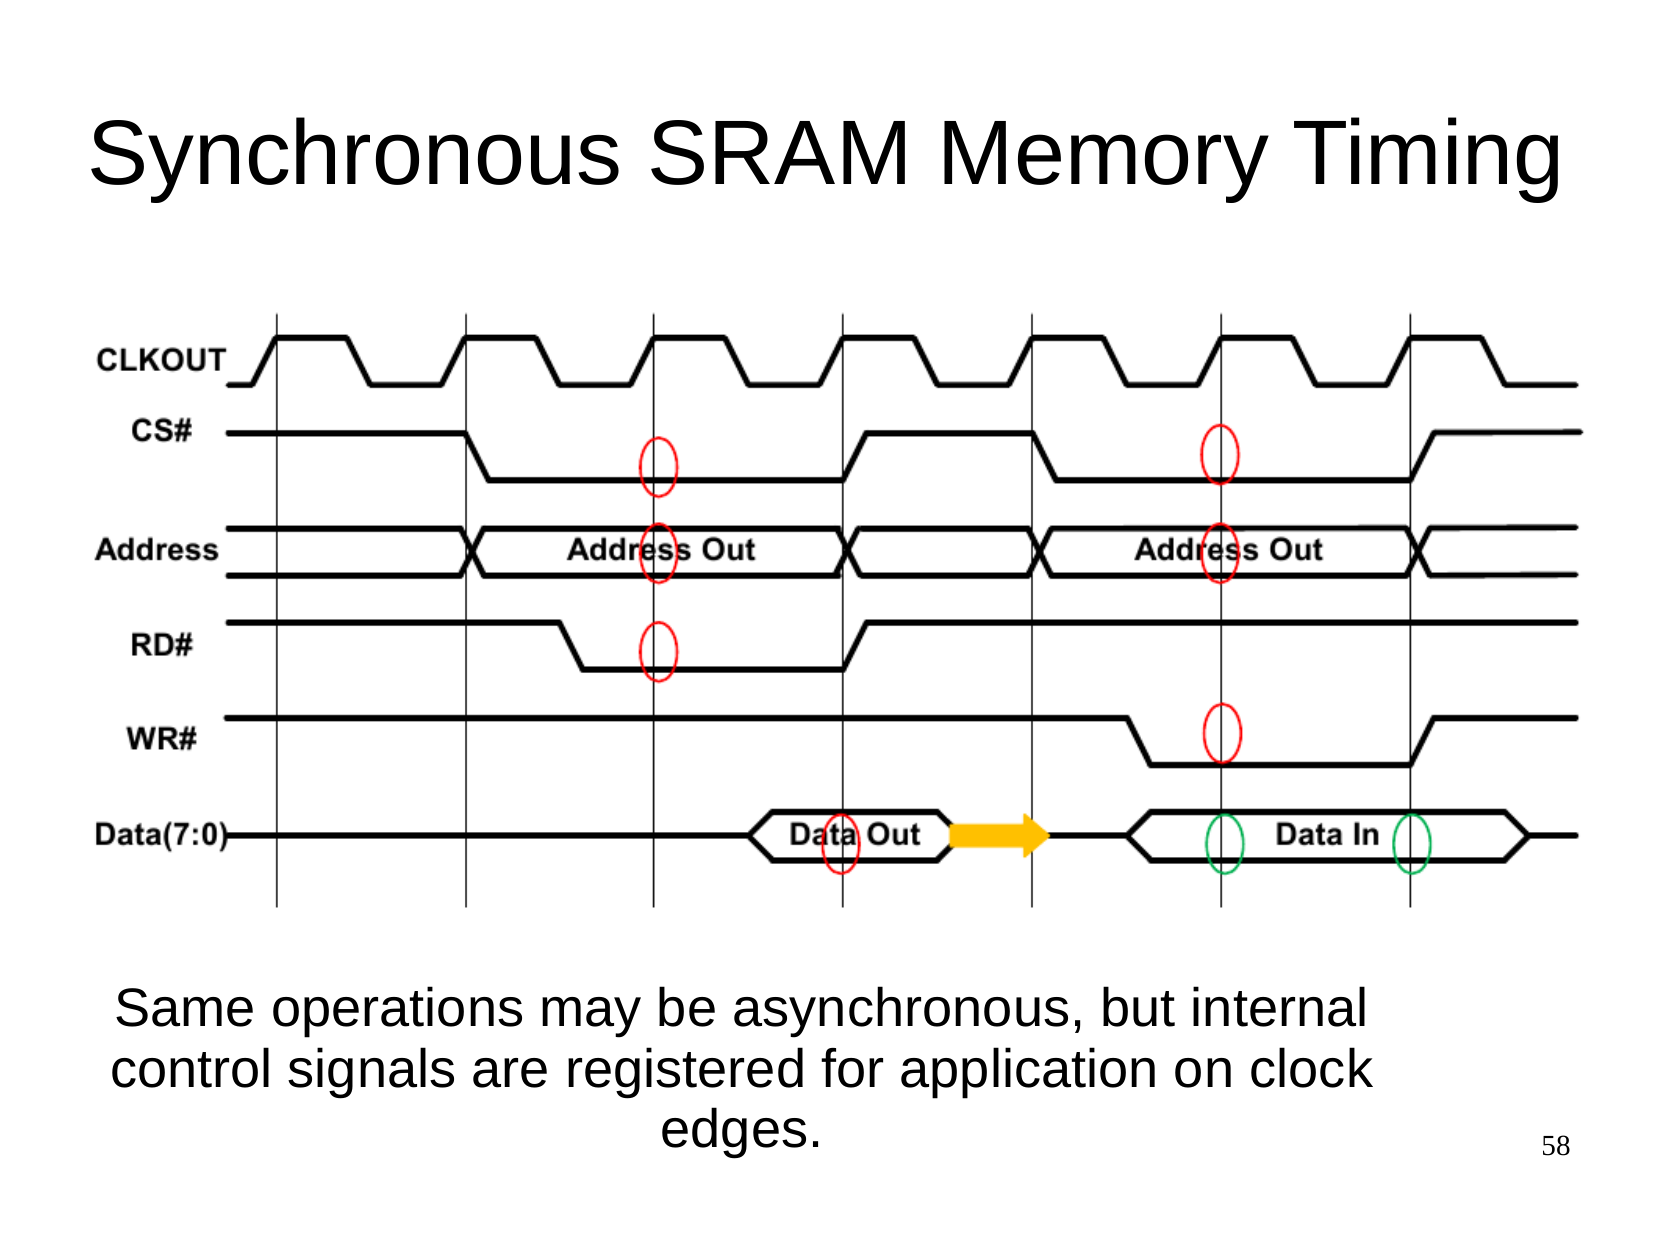

# Synchronous SRAM Memory Timing
Same operations may be asynchronous, but internal control signals are registered for application on clock edges.
58